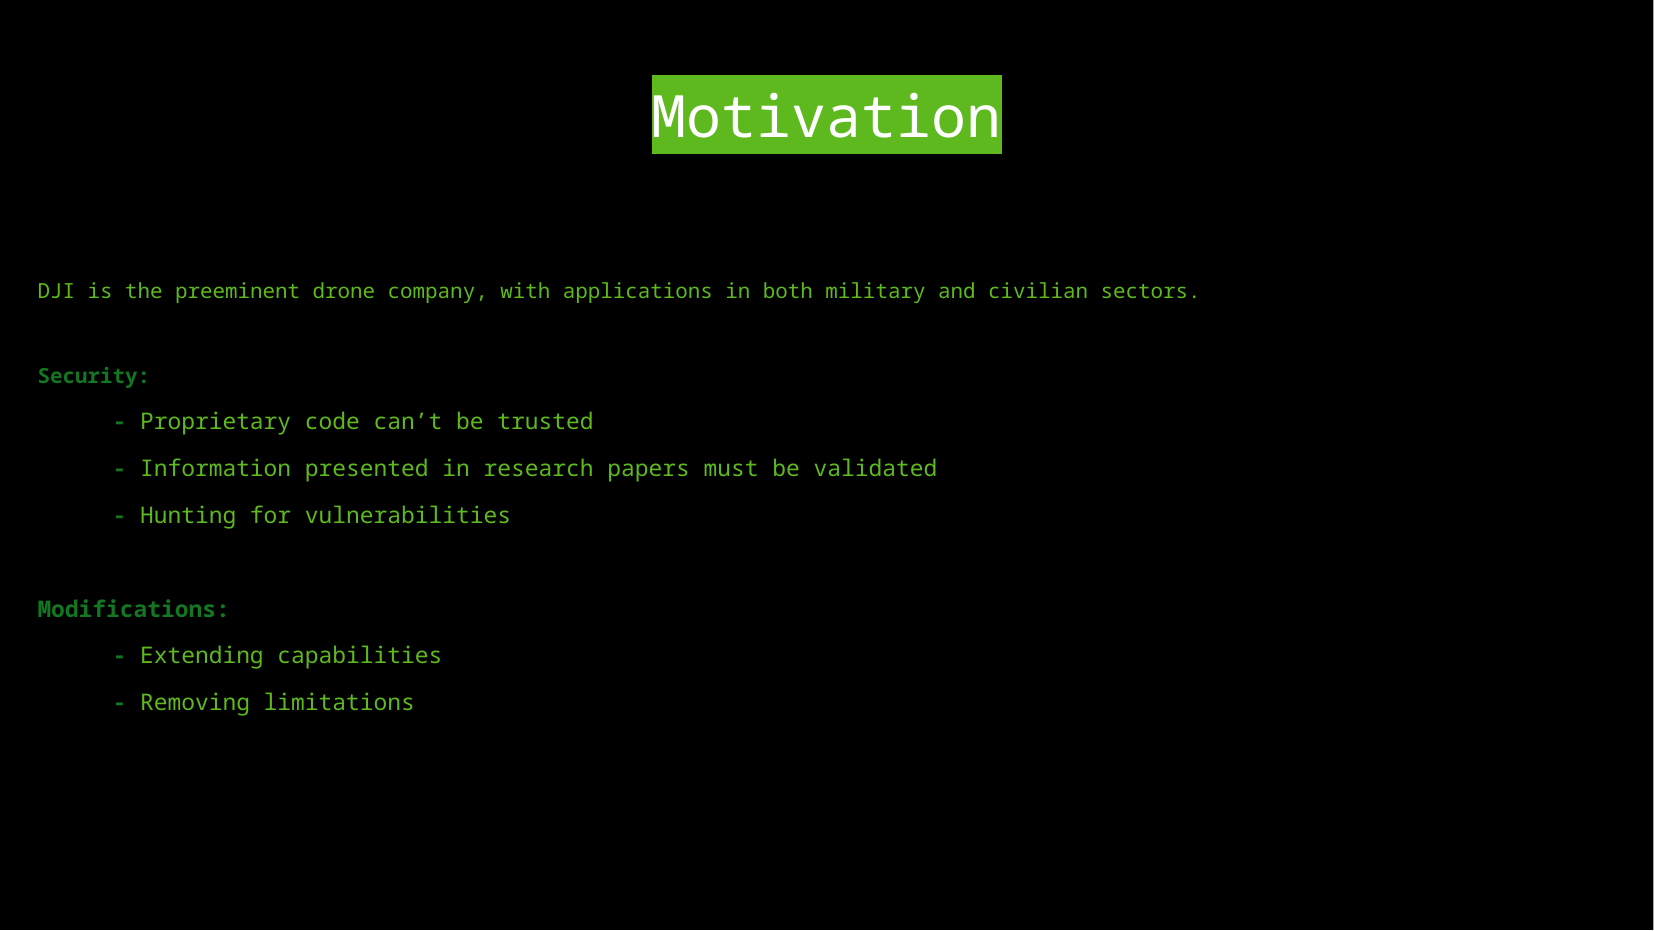

# Motivation
DJI is the preeminent drone company, with applications in both military and civilian sectors.
Security:
	- Proprietary code can’t be trusted
	- Information presented in research papers must be validated
	- Hunting for vulnerabilities
Modifications:
	- Extending capabilities
	- Removing limitations